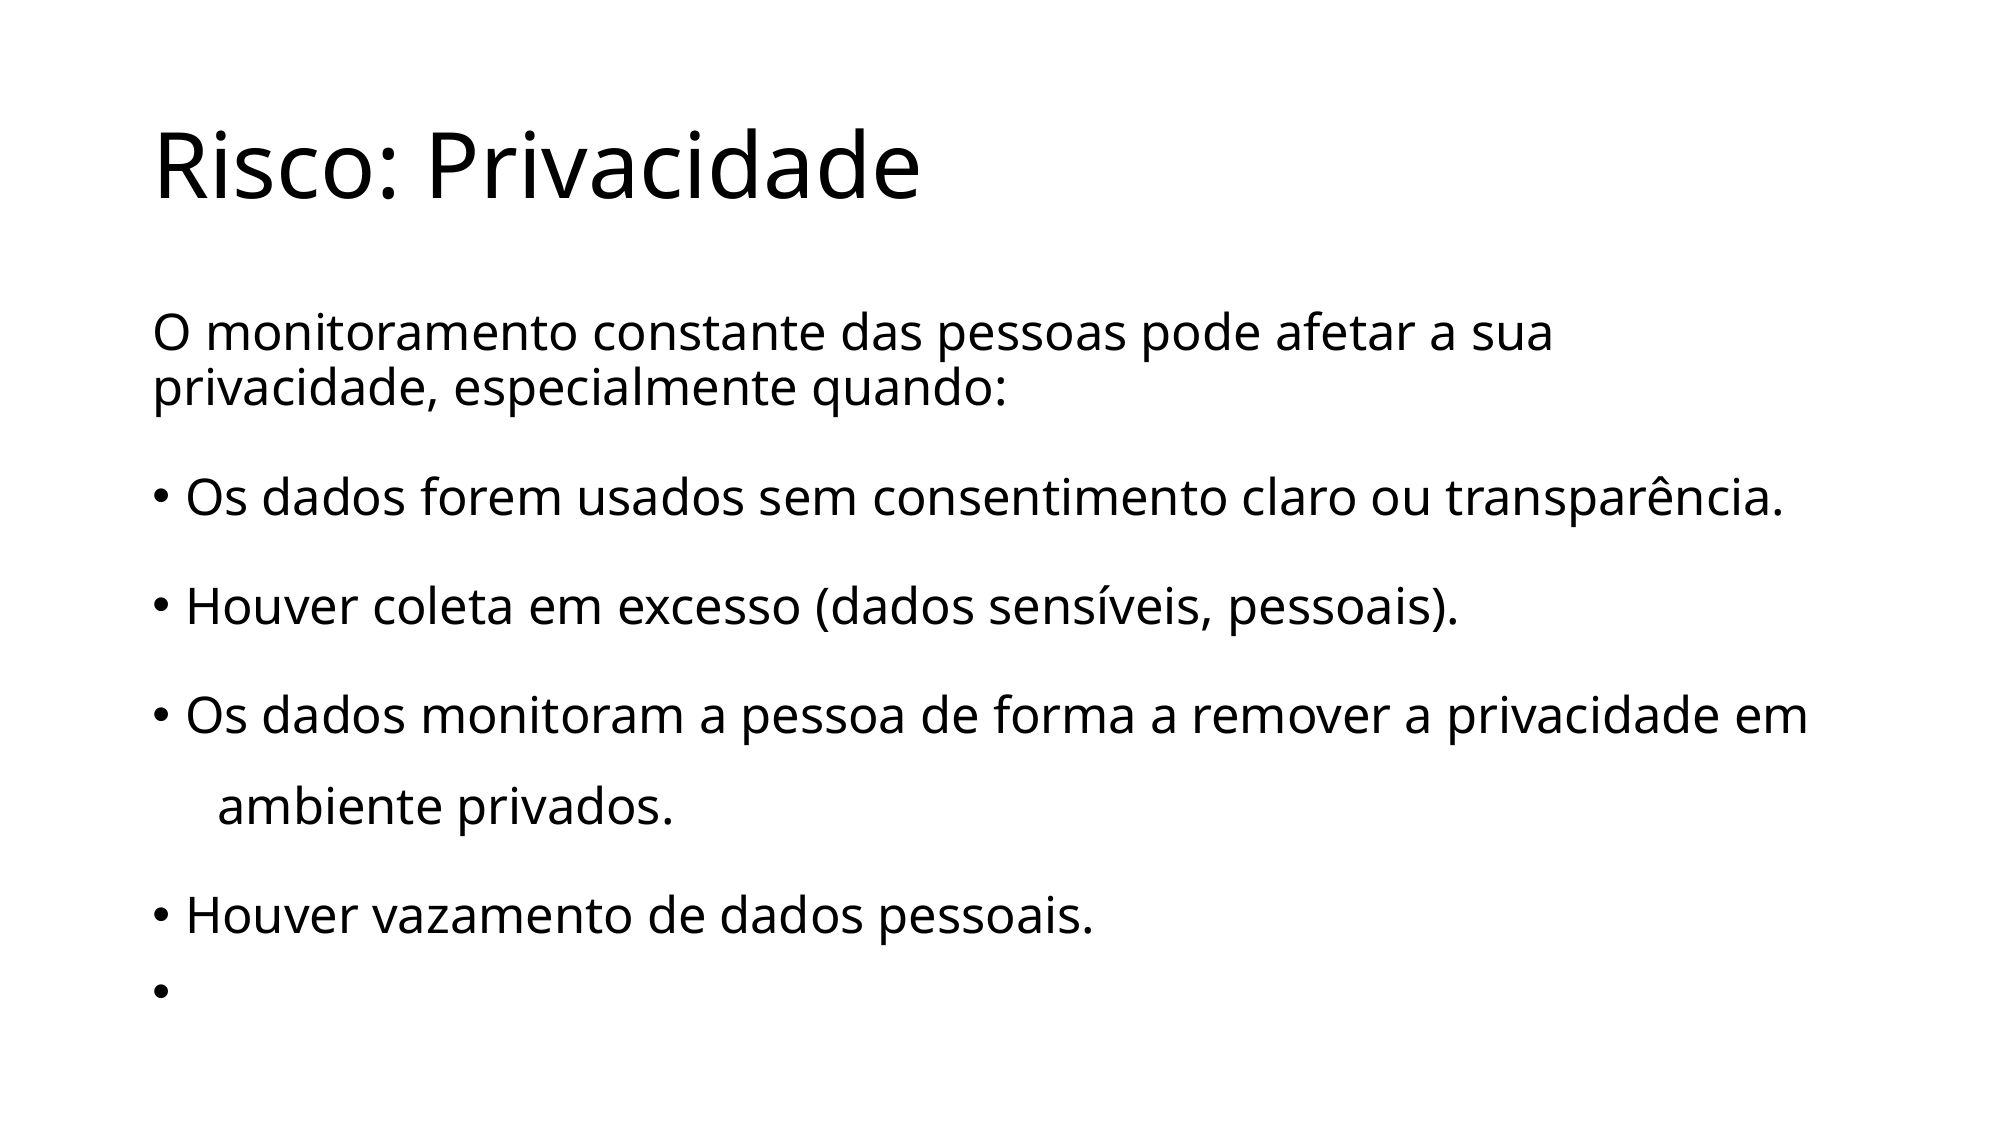

# Risco: Privacidade
O monitoramento constante das pessoas pode afetar a sua privacidade, especialmente quando:
Os dados forem usados sem consentimento claro ou transparência.
Houver coleta em excesso (dados sensíveis, pessoais).
Os dados monitoram a pessoa de forma a remover a privacidade em ambiente privados.
Houver vazamento de dados pessoais.